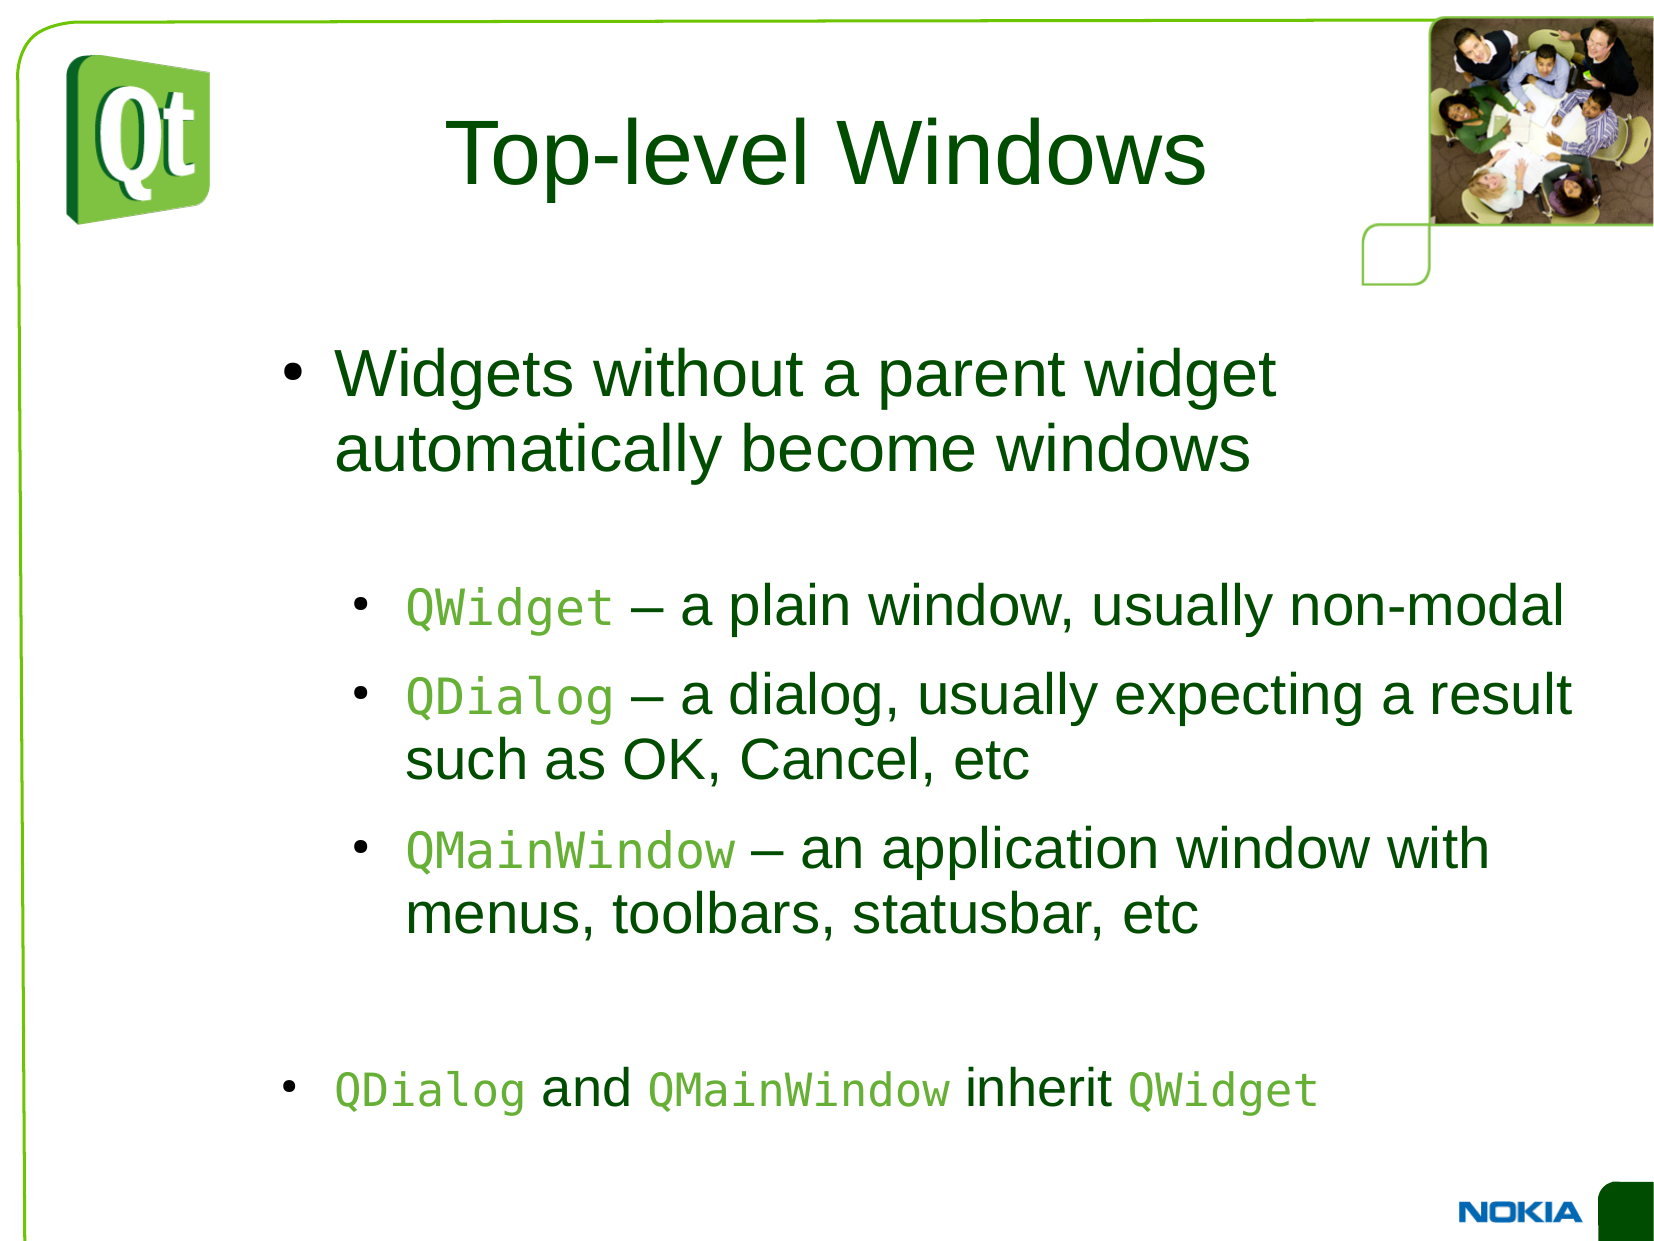

# Top-level Windows
Widgets without a parent widget automatically become windows
QWidget – a plain window, usually non-modal
QDialog – a dialog, usually expecting a result such as OK, Cancel, etc
QMainWindow – an application window with menus, toolbars, statusbar, etc
QDialog and QMainWindow inherit QWidget